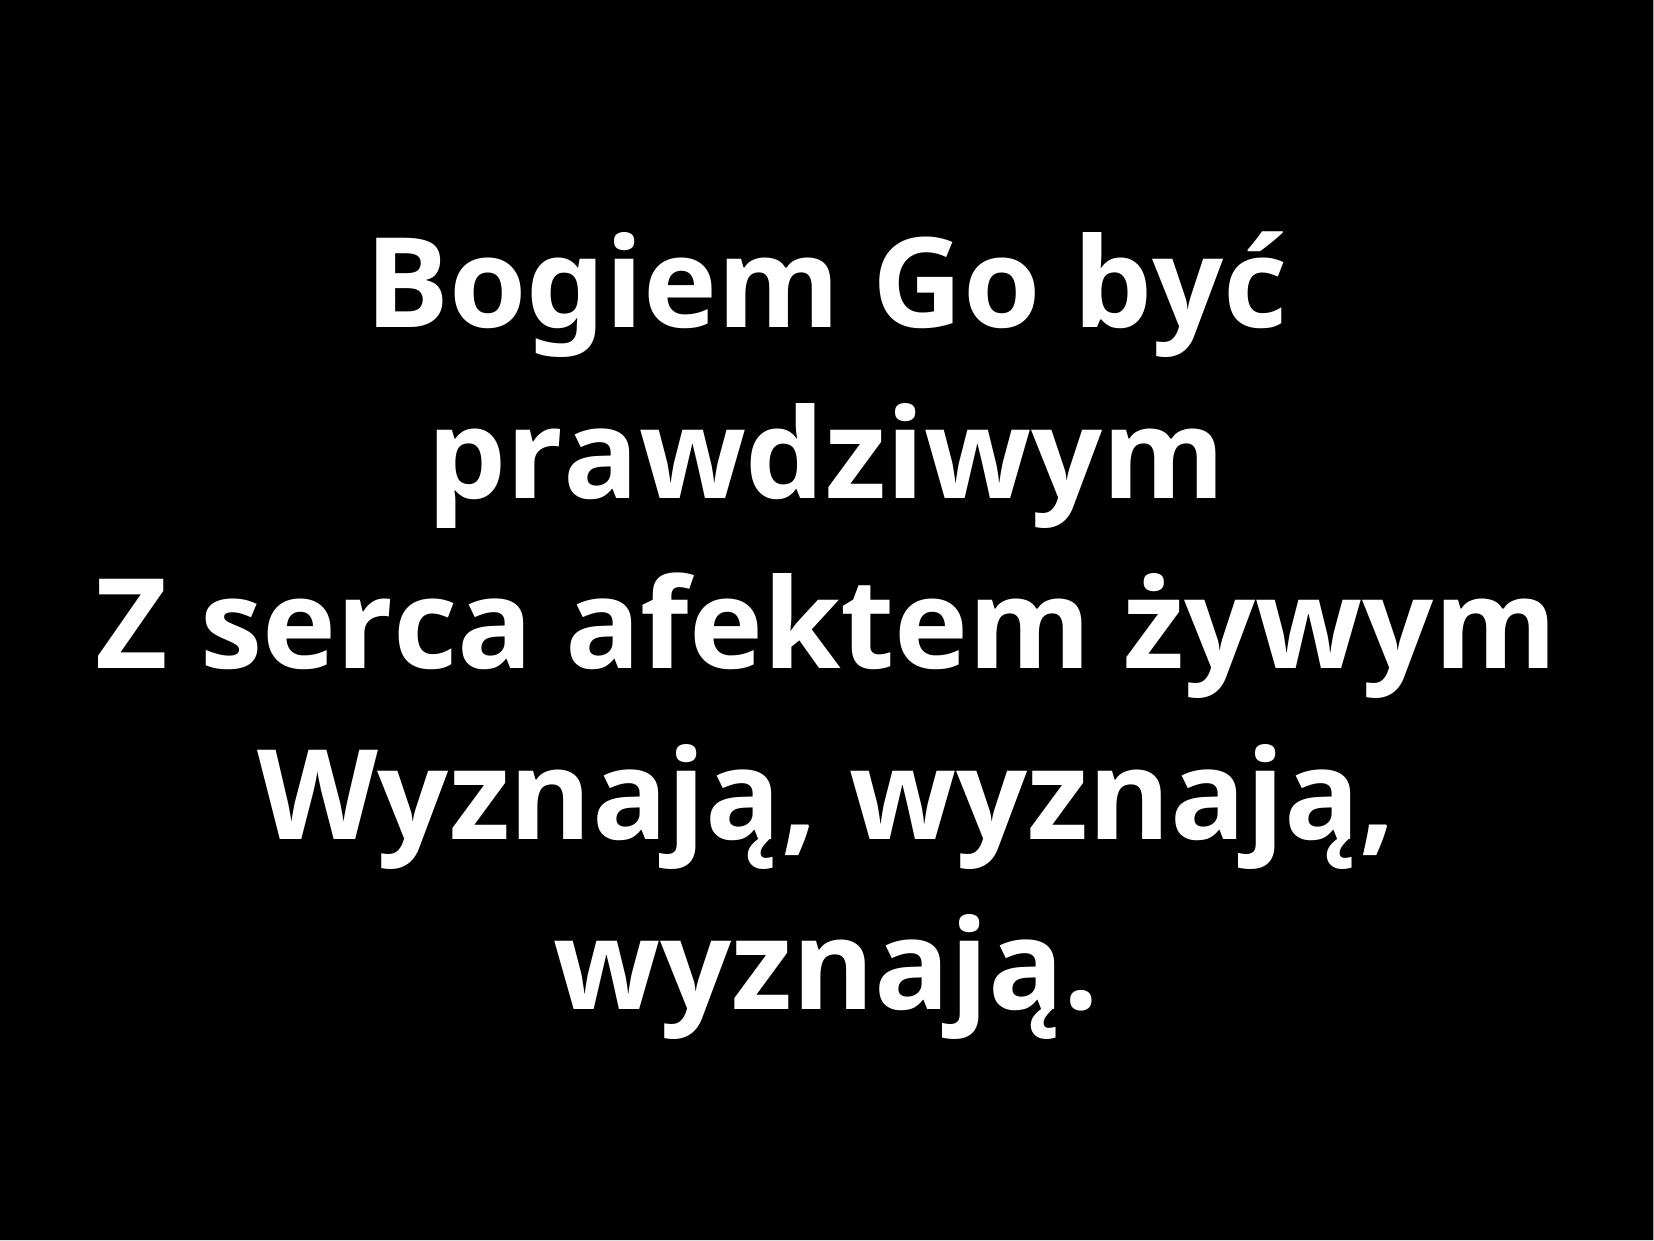

# Bogiem Go być prawdziwym Z serca afektem żywym Wyznają, wyznają, wyznają.